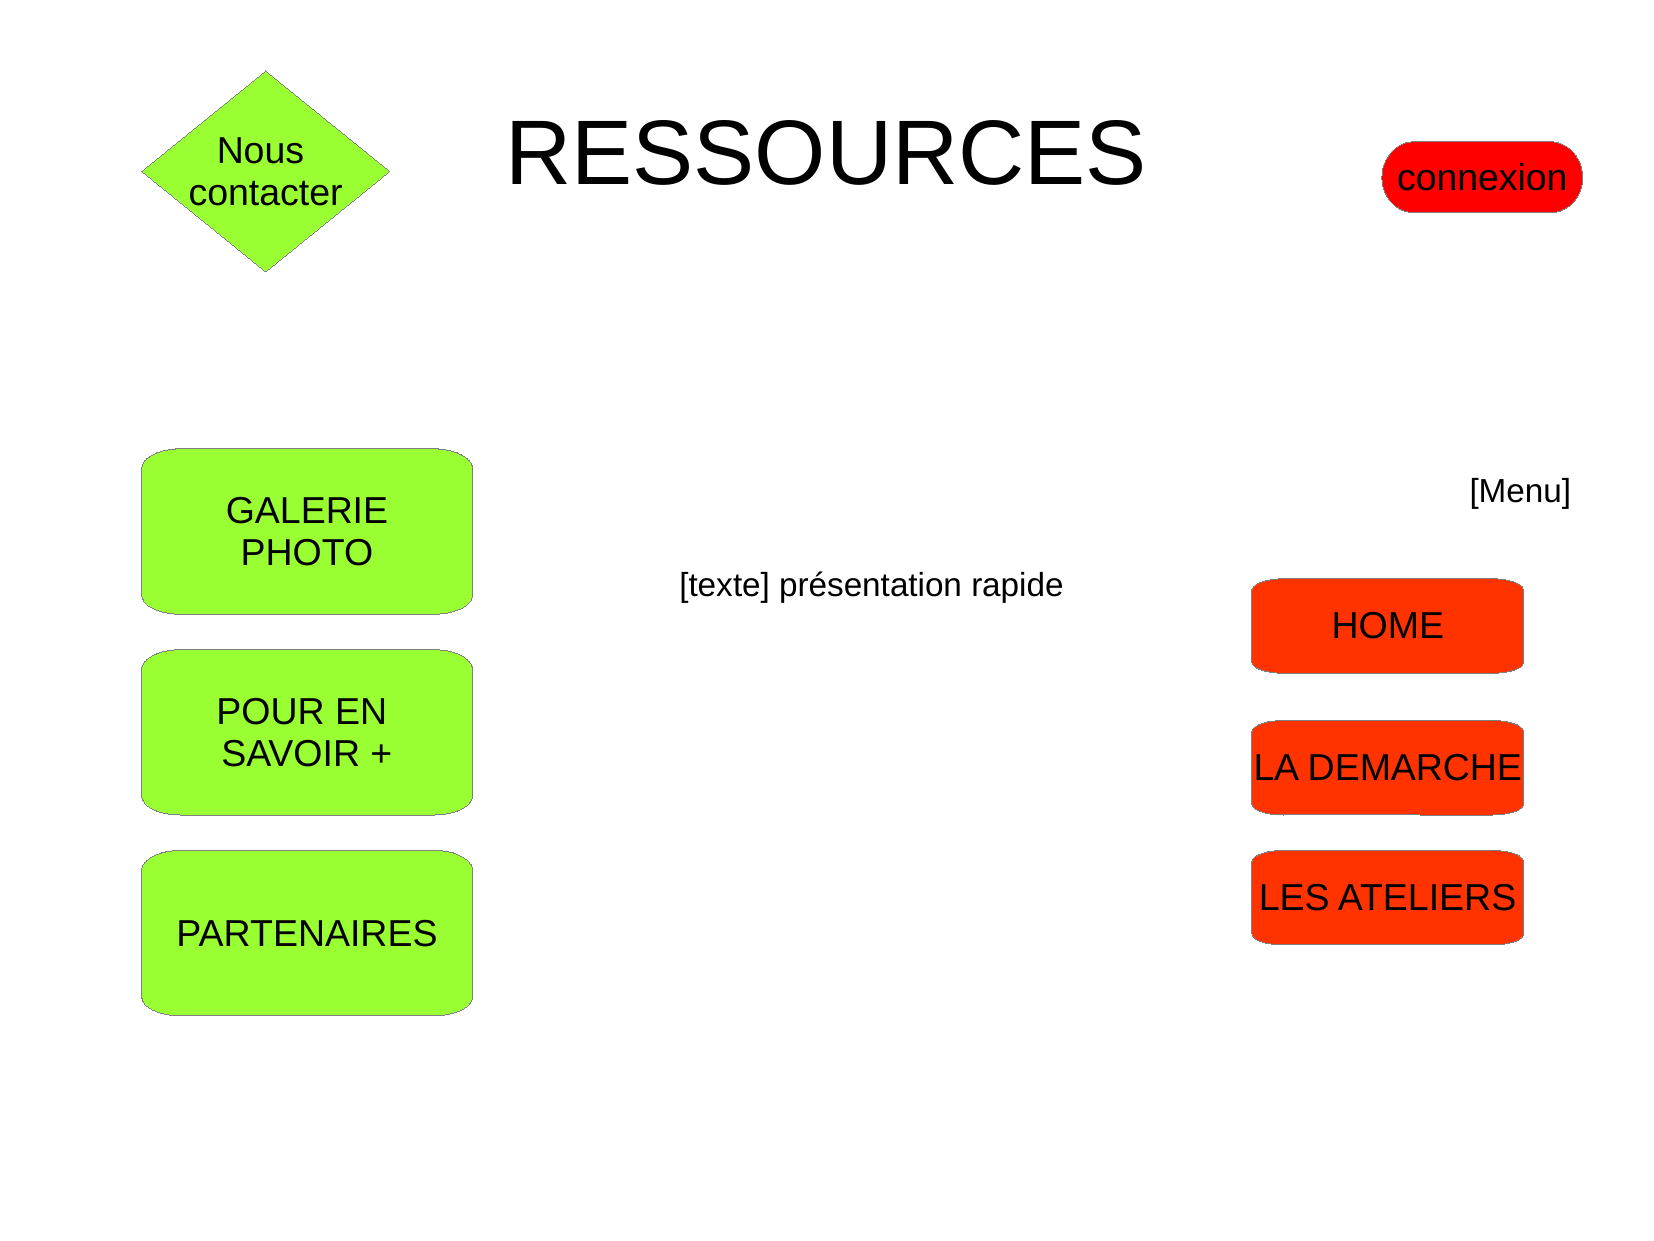

# RESSOURCES
Nous
contacter
connexion
GALERIE
PHOTO
[Menu]
[texte] présentation rapide
HOME
POUR EN
SAVOIR +
LA DEMARCHE
PARTENAIRES
LES ATELIERS